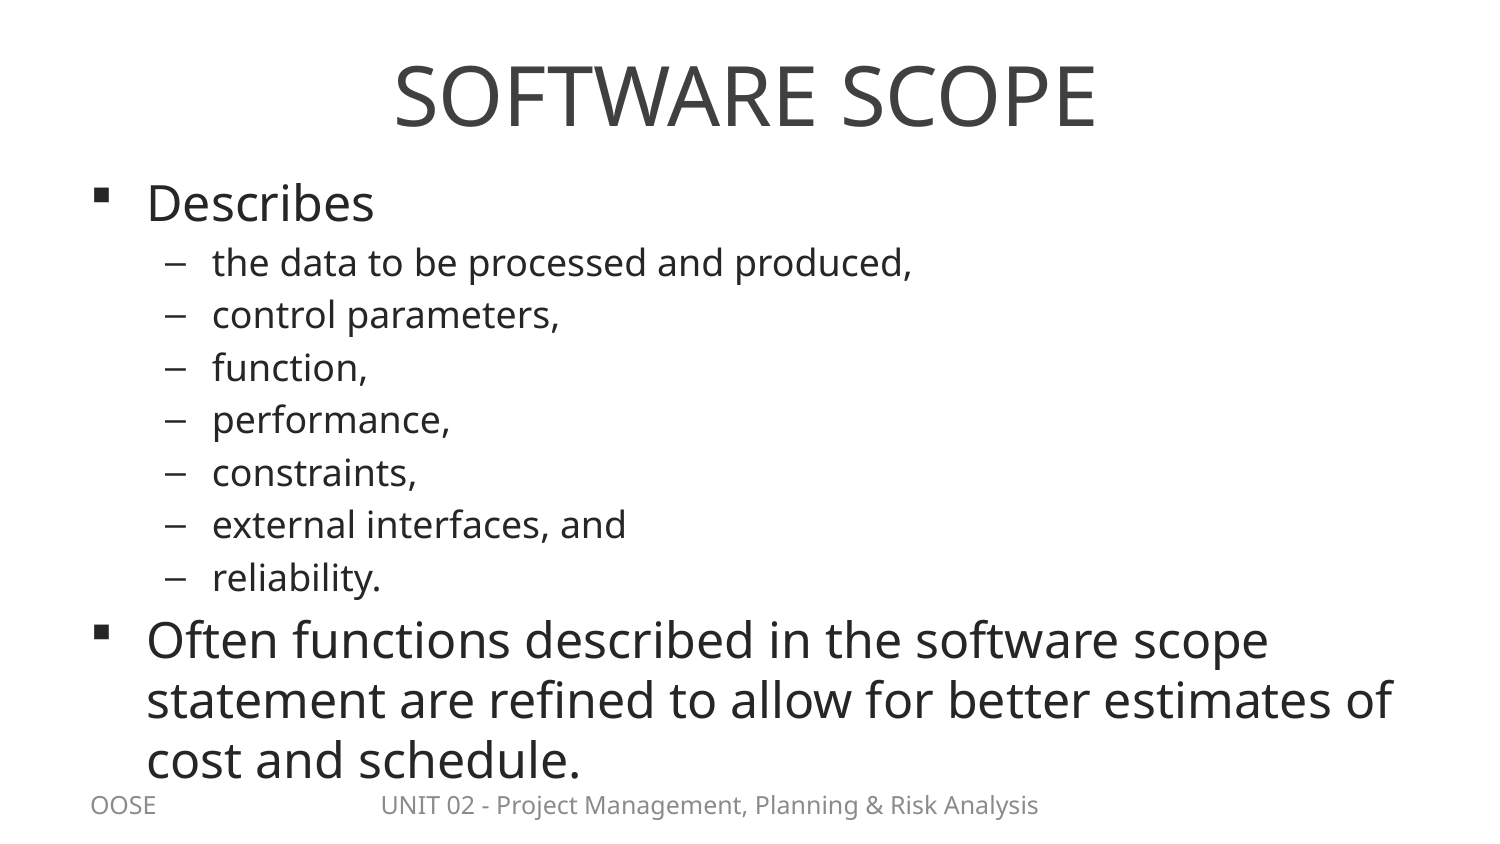

# Software scope
Describes
the data to be processed and produced,
control parameters,
function,
performance,
constraints,
external interfaces, and
reliability.
Often functions described in the software scope statement are refined to allow for better estimates of cost and schedule.
OOSE
UNIT 02 - Project Management, Planning & Risk Analysis